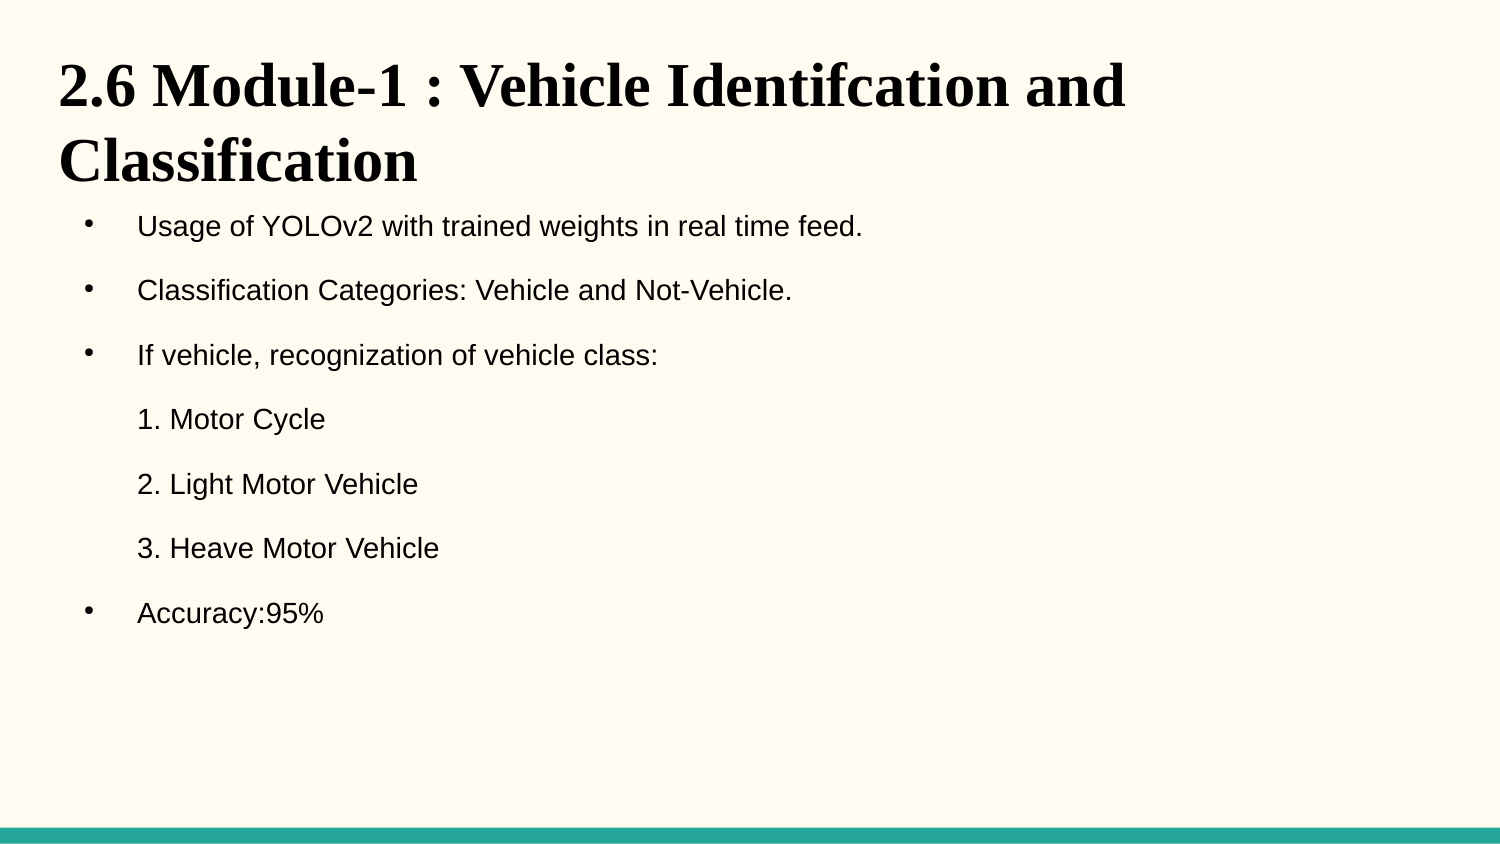

# 2.6 Module-1 : Vehicle Identifcation and Classification
Usage of YOLOv2 with trained weights in real time feed.
Classification Categories: Vehicle and Not-Vehicle.
If vehicle, recognization of vehicle class:
1. Motor Cycle
2. Light Motor Vehicle
3. Heave Motor Vehicle
Accuracy:95%